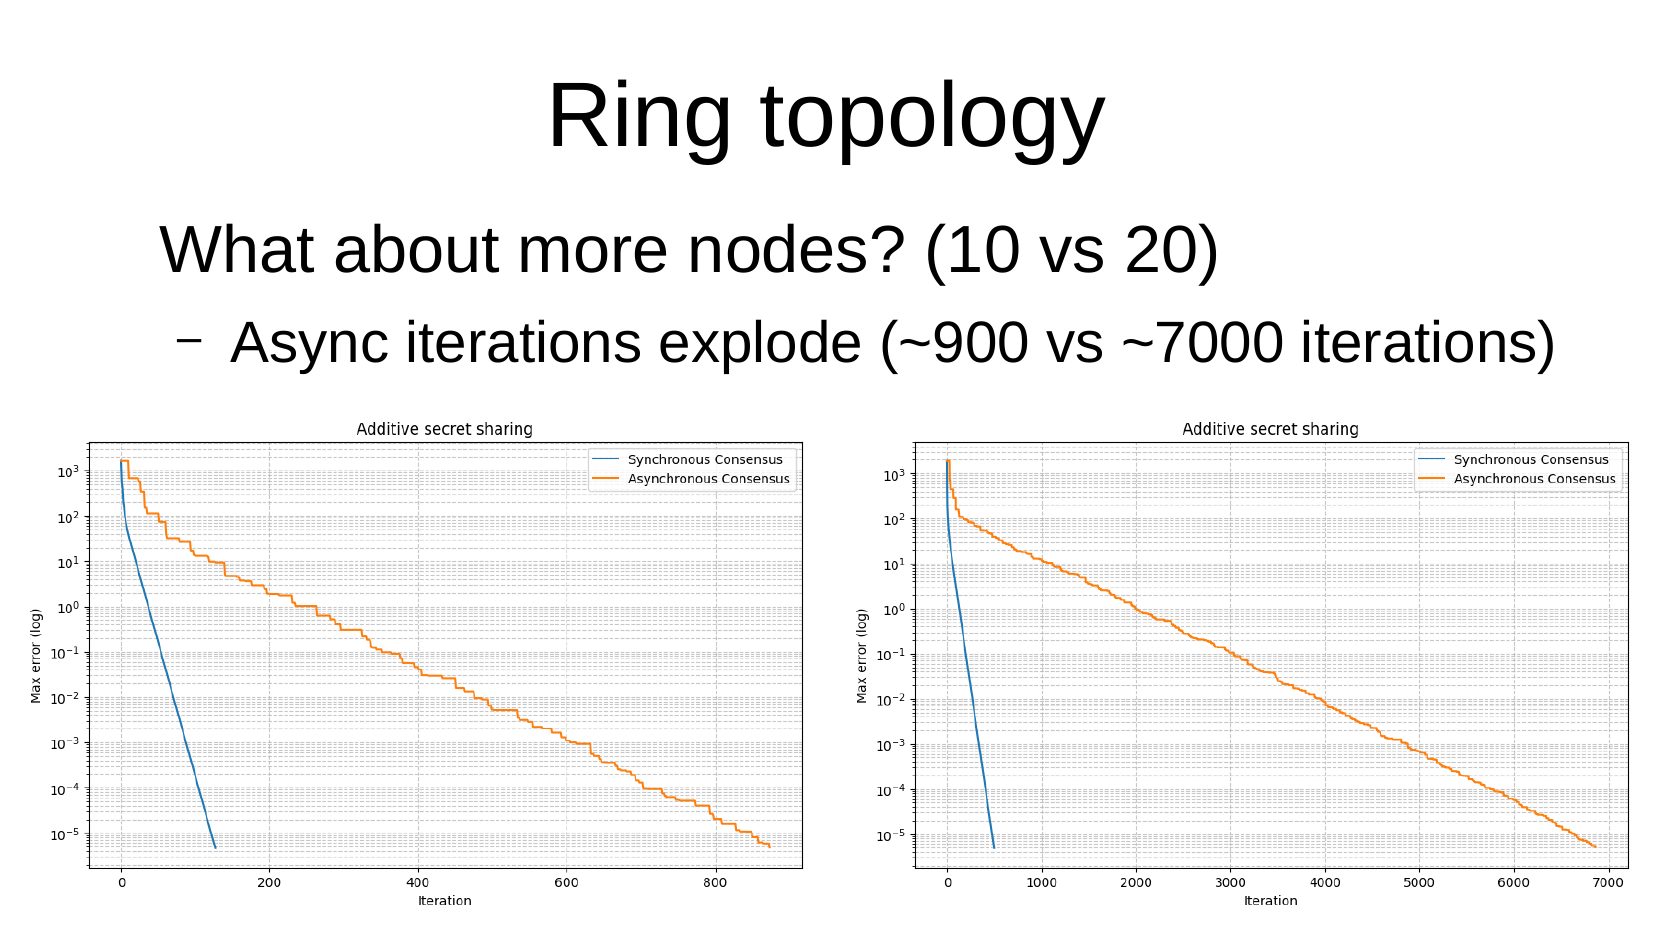

# Ring topology
What about more nodes? (10 vs 20)
Async iterations explode (~900 vs ~7000 iterations)